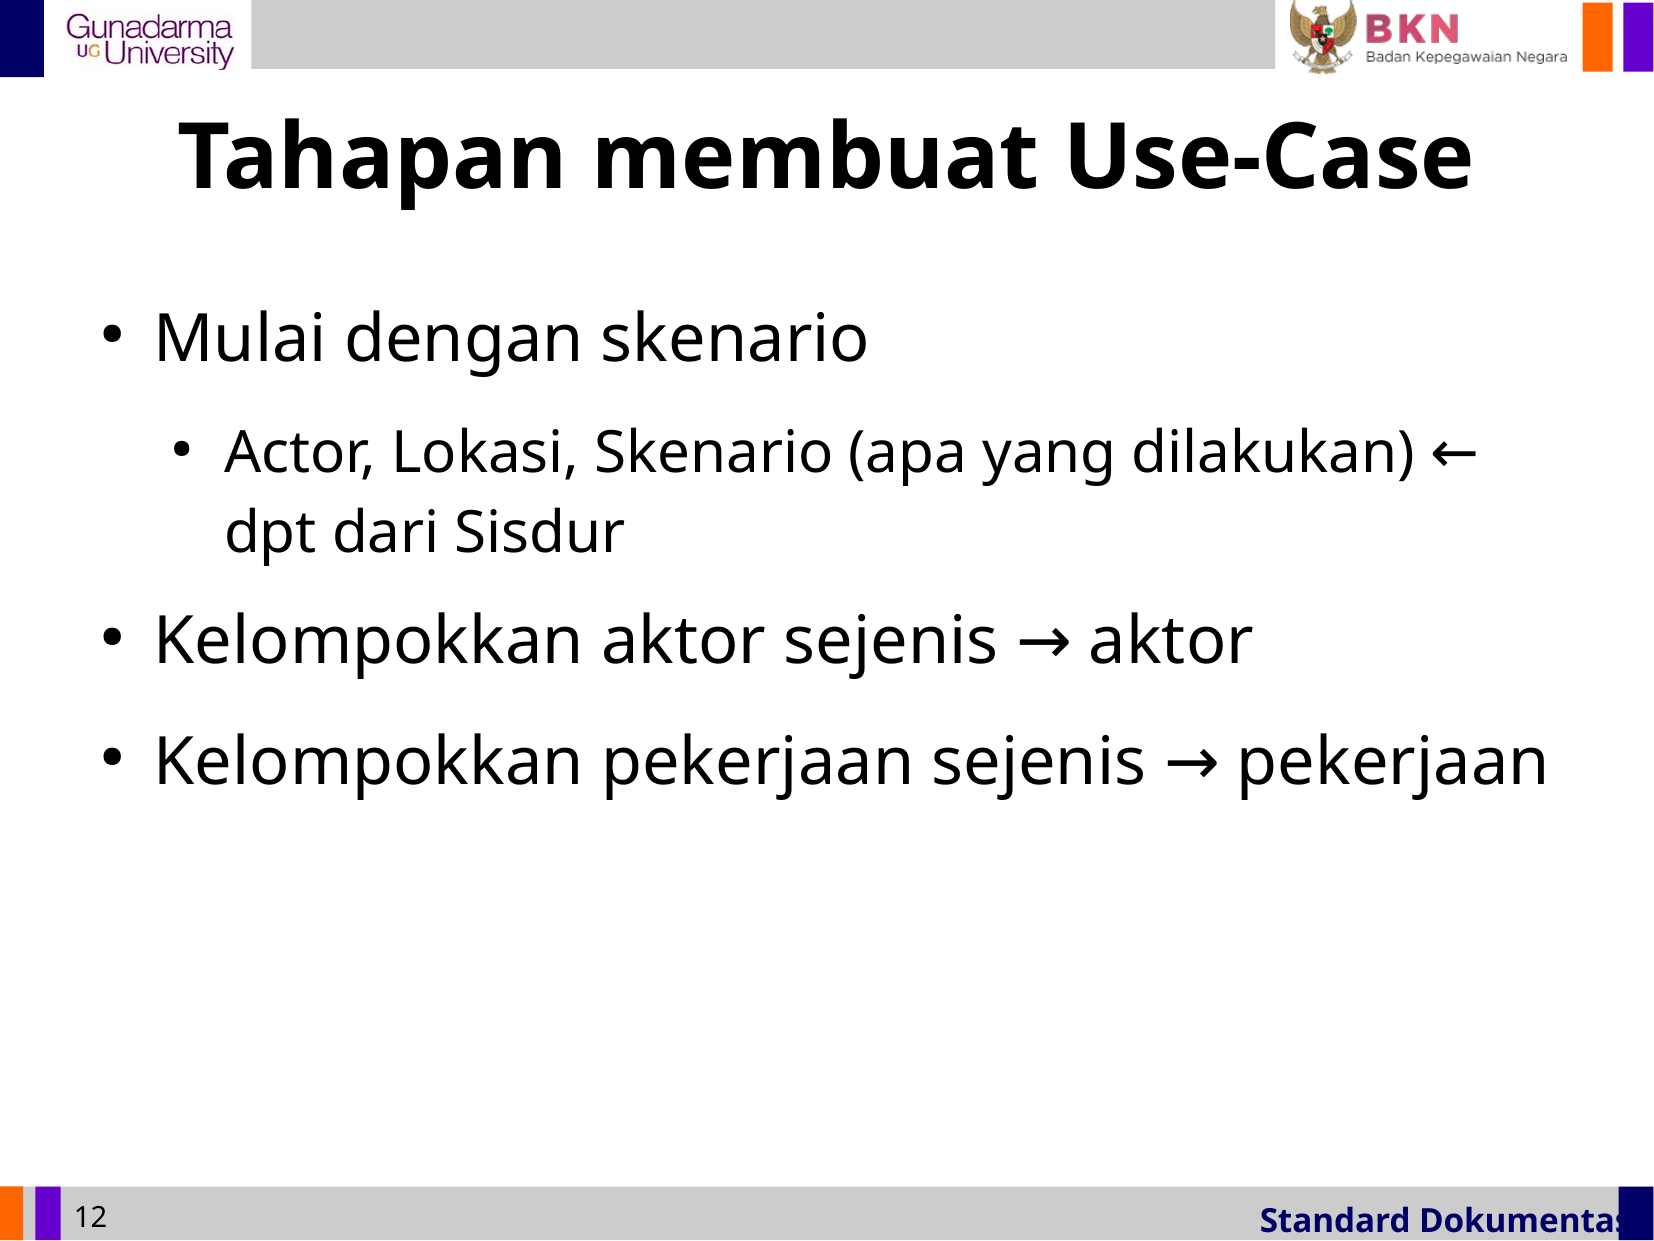

# Tahapan membuat Use-Case
Mulai dengan skenario
Actor, Lokasi, Skenario (apa yang dilakukan) ← dpt dari Sisdur
Kelompokkan aktor sejenis → aktor
Kelompokkan pekerjaan sejenis → pekerjaan